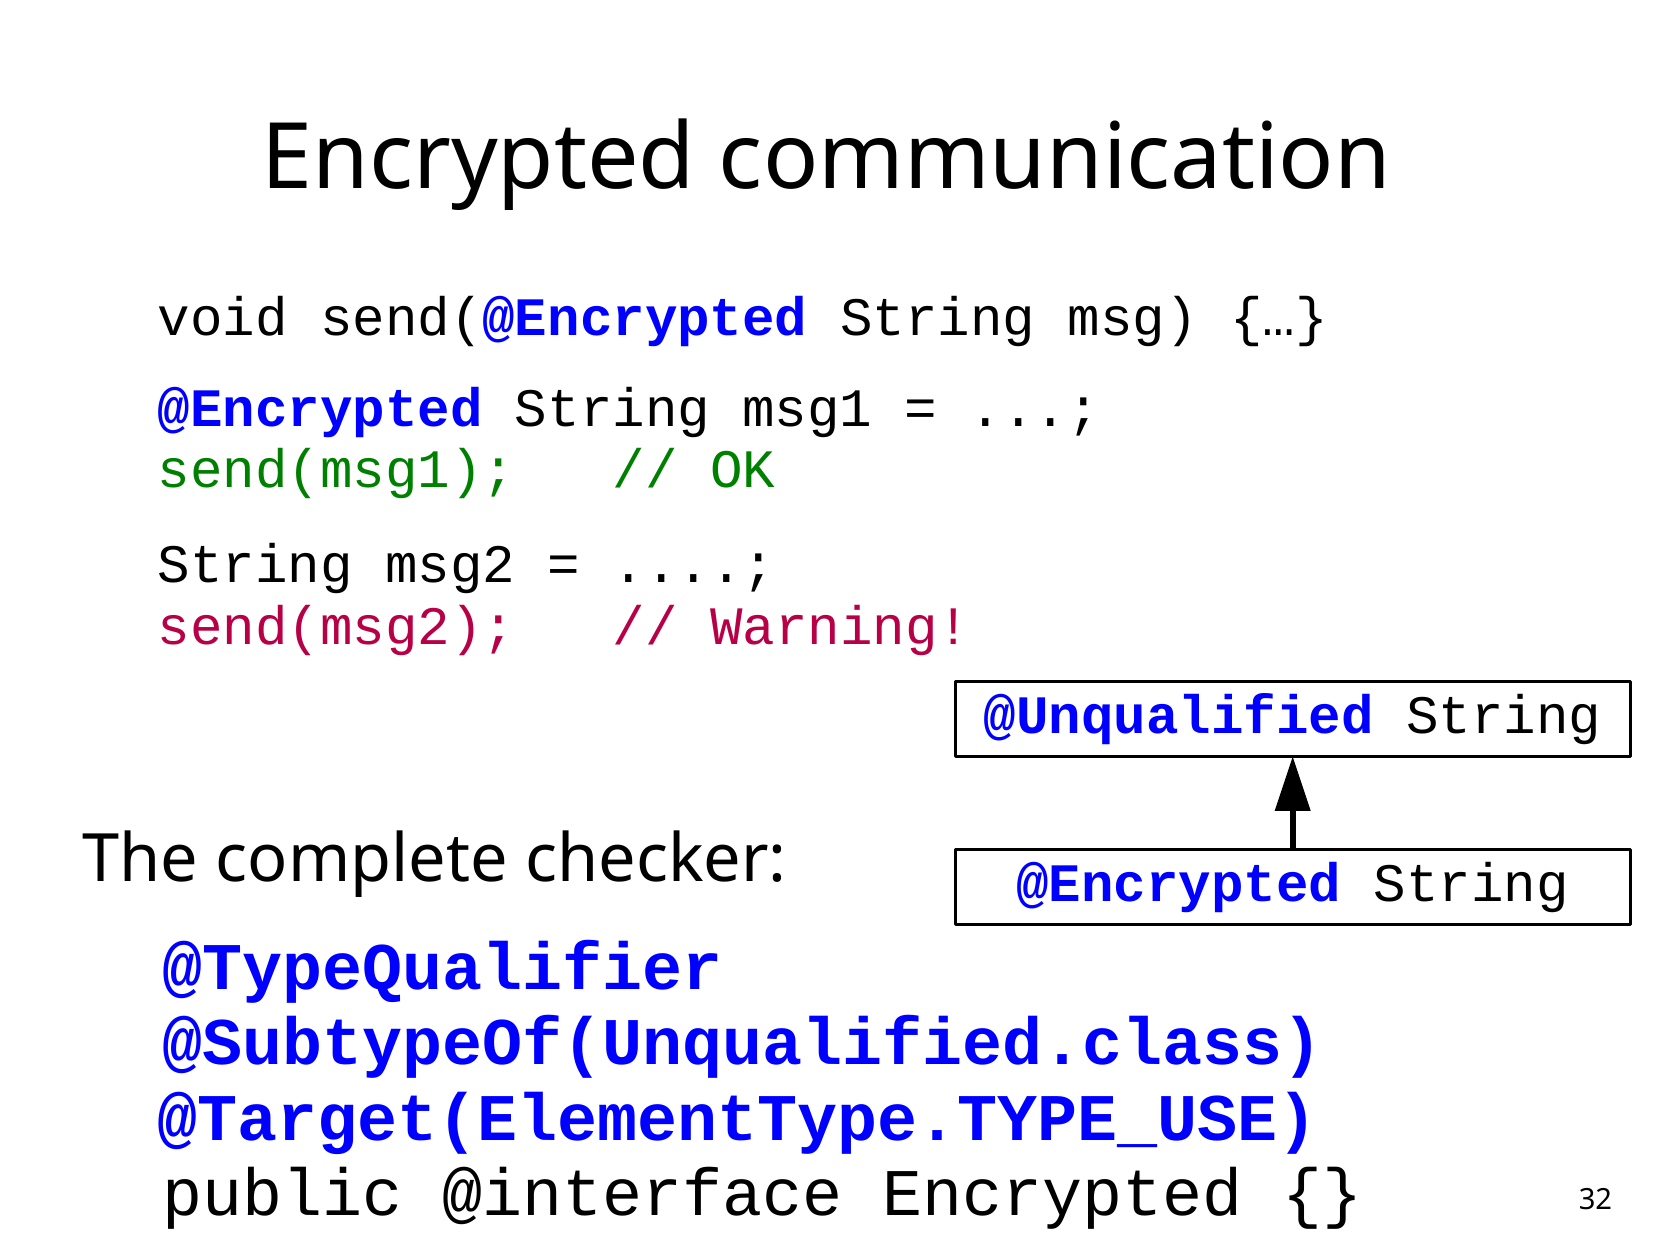

# Encrypted communication
 	void send(@Encrypted String msg) {…}
 	@Encrypted String msg1 = ...;
 	send(msg1); // OK
 	String msg2 = ....;
 	send(msg2); // Warning!
The complete checker:
 @TypeQualifier
 @SubtypeOf(Unqualified.class)
 	@Target(ElementType.TYPE_USE)
 public @interface Encrypted {}
@Unqualified String
@Encrypted String
32